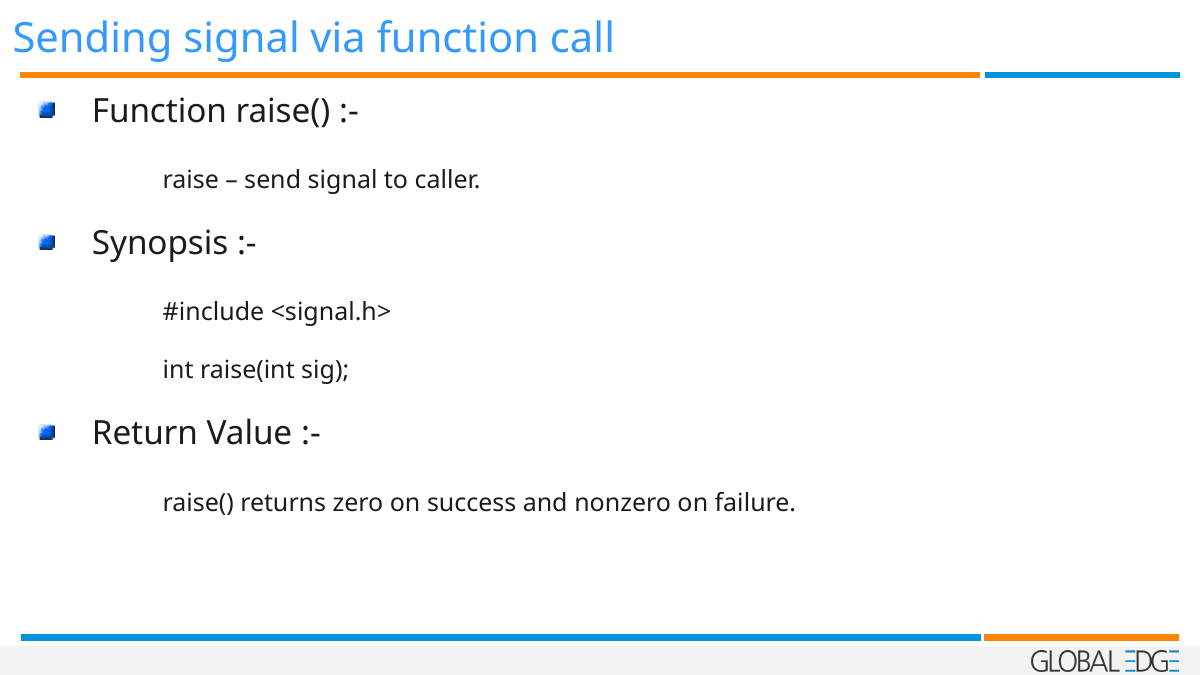

# Sending signal via function call
Function raise() :-
raise – send signal to caller.
Synopsis :-
#include <signal.h>
int raise(int sig);
Return Value :-
raise() returns zero on success and nonzero on failure.